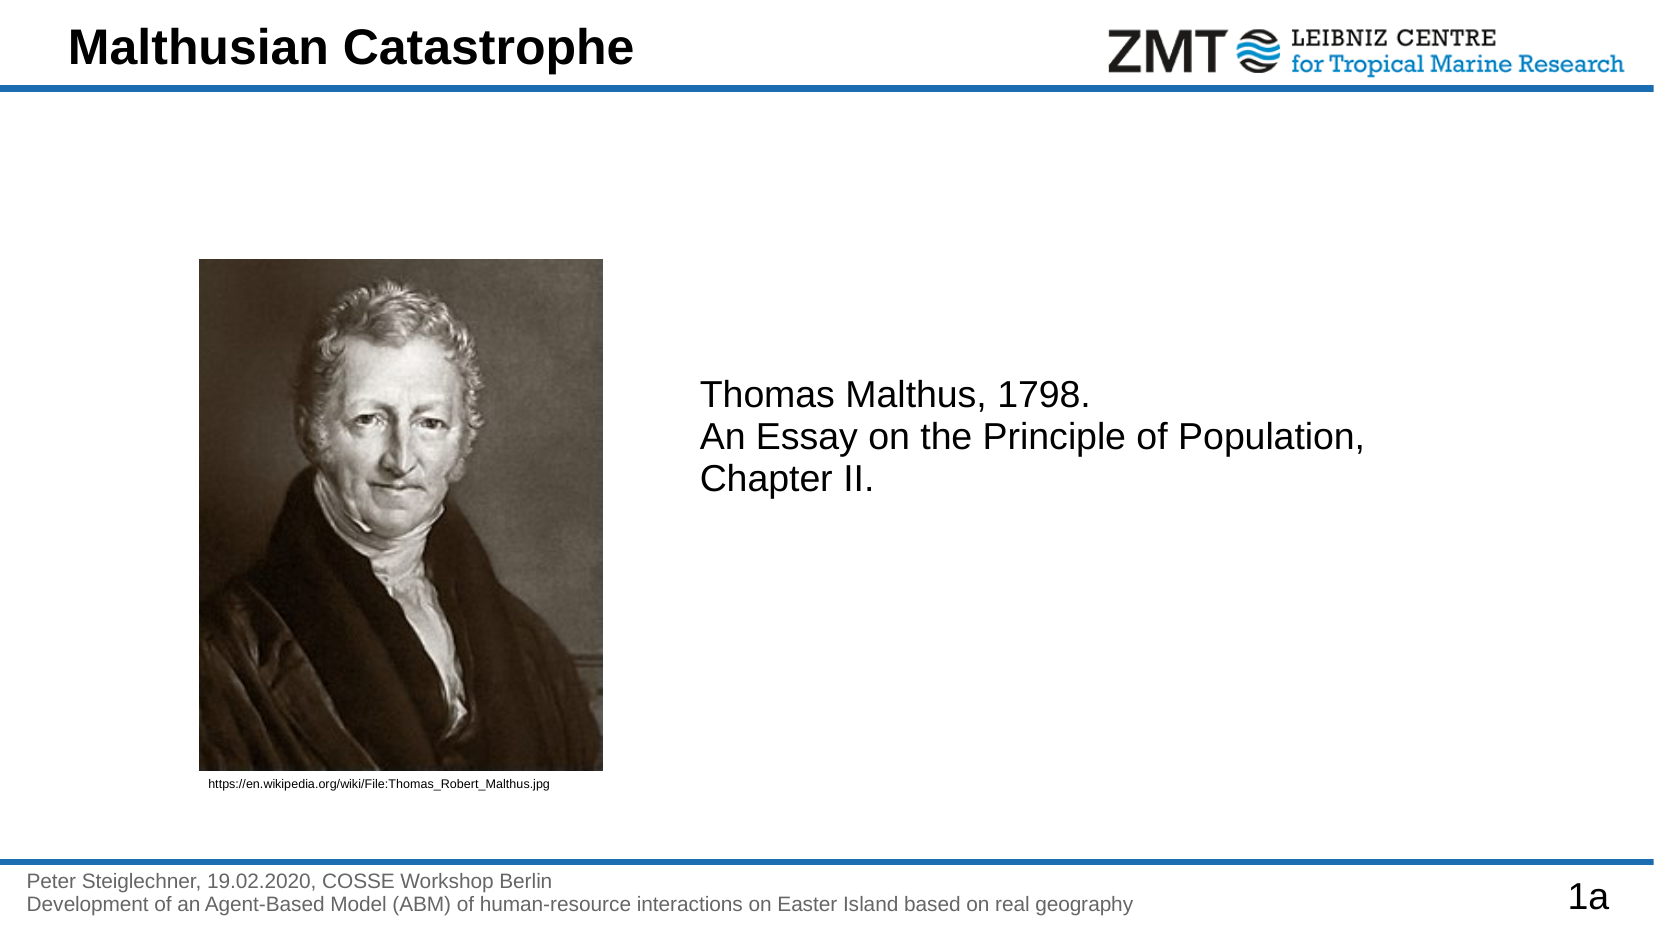

Malthusian Catastrophe
Thomas Malthus, 1798.
An Essay on the Principle of Population, Chapter II.
https://en.wikipedia.org/wiki/File:Thomas_Robert_Malthus.jpg
1a